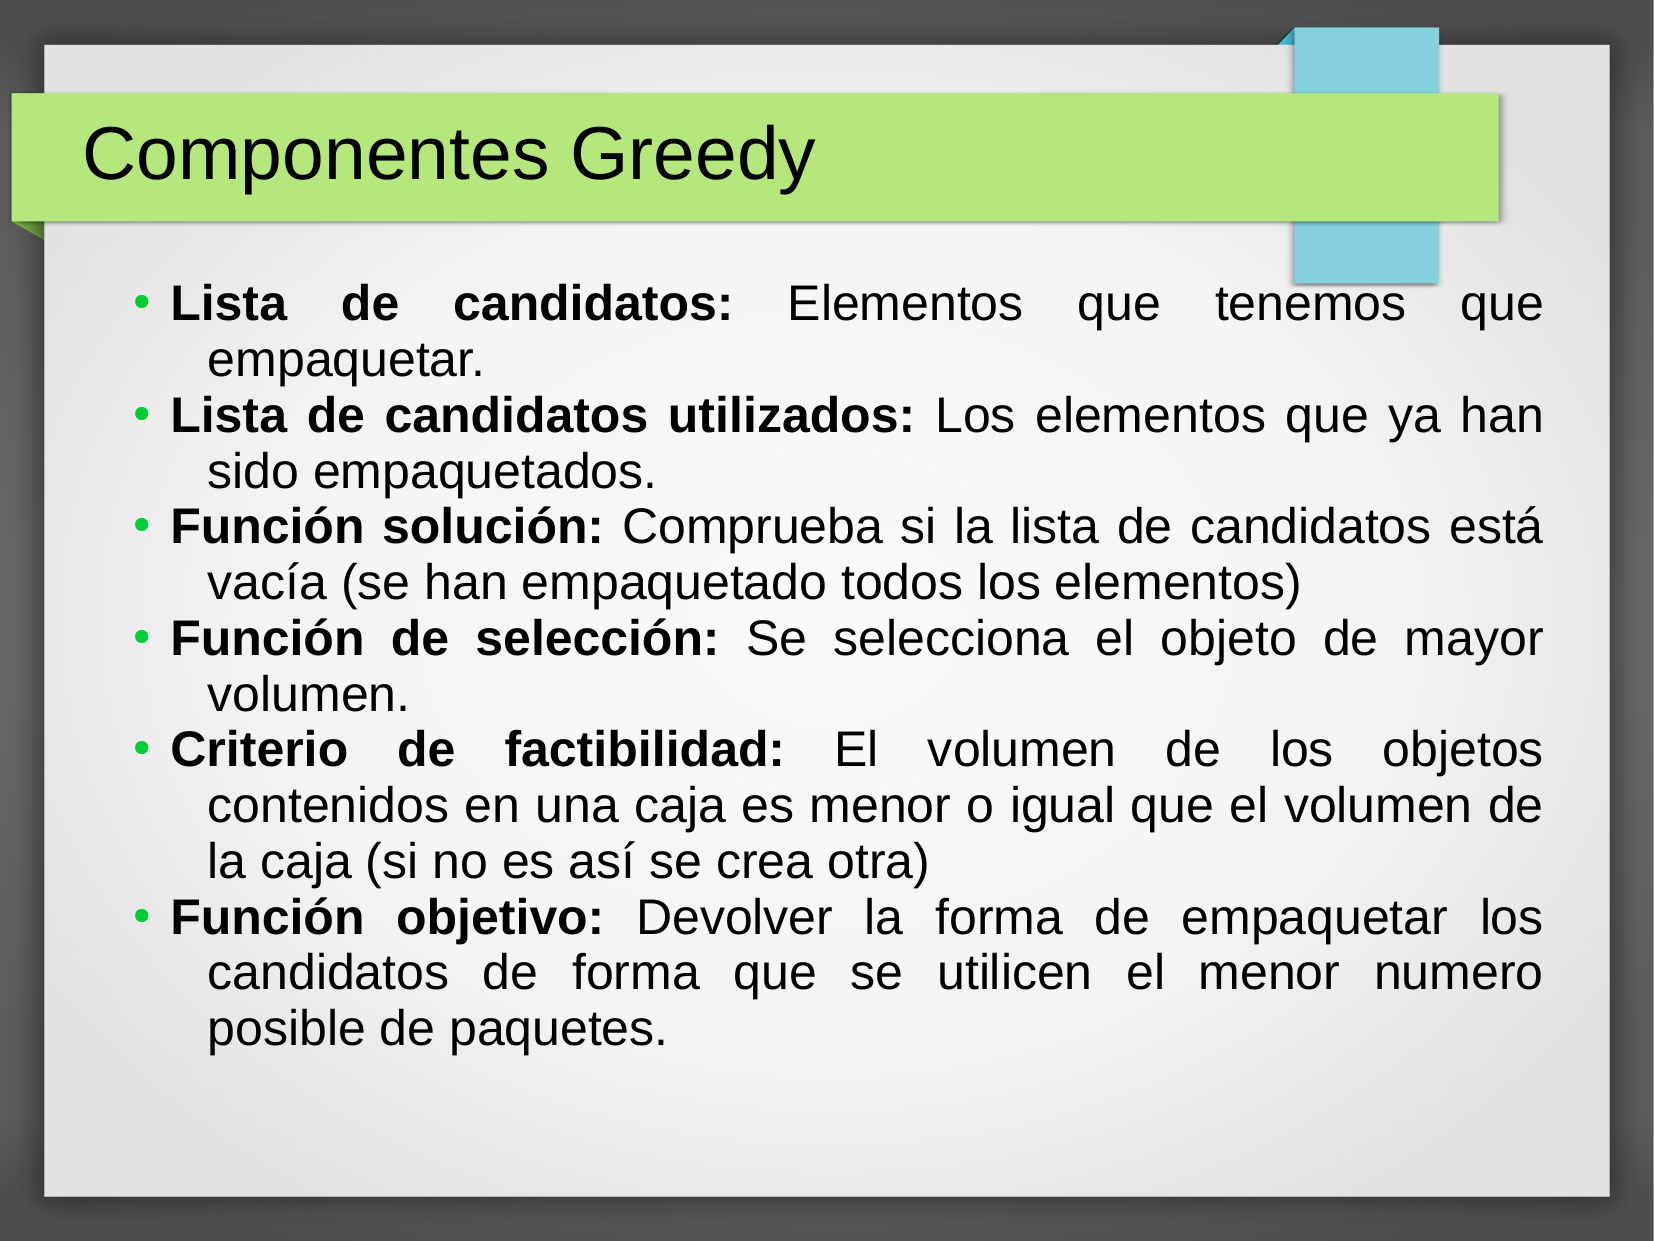

# Componentes Greedy
Lista de candidatos: Elementos que tenemos que empaquetar.
Lista de candidatos utilizados: Los elementos que ya han sido empaquetados.
Función solución: Comprueba si la lista de candidatos está vacía (se han empaquetado todos los elementos)
Función de selección: Se selecciona el objeto de mayor volumen.
Criterio de factibilidad: El volumen de los objetos contenidos en una caja es menor o igual que el volumen de la caja (si no es así se crea otra)
Función objetivo: Devolver la forma de empaquetar los candidatos de forma que se utilicen el menor numero posible de paquetes.